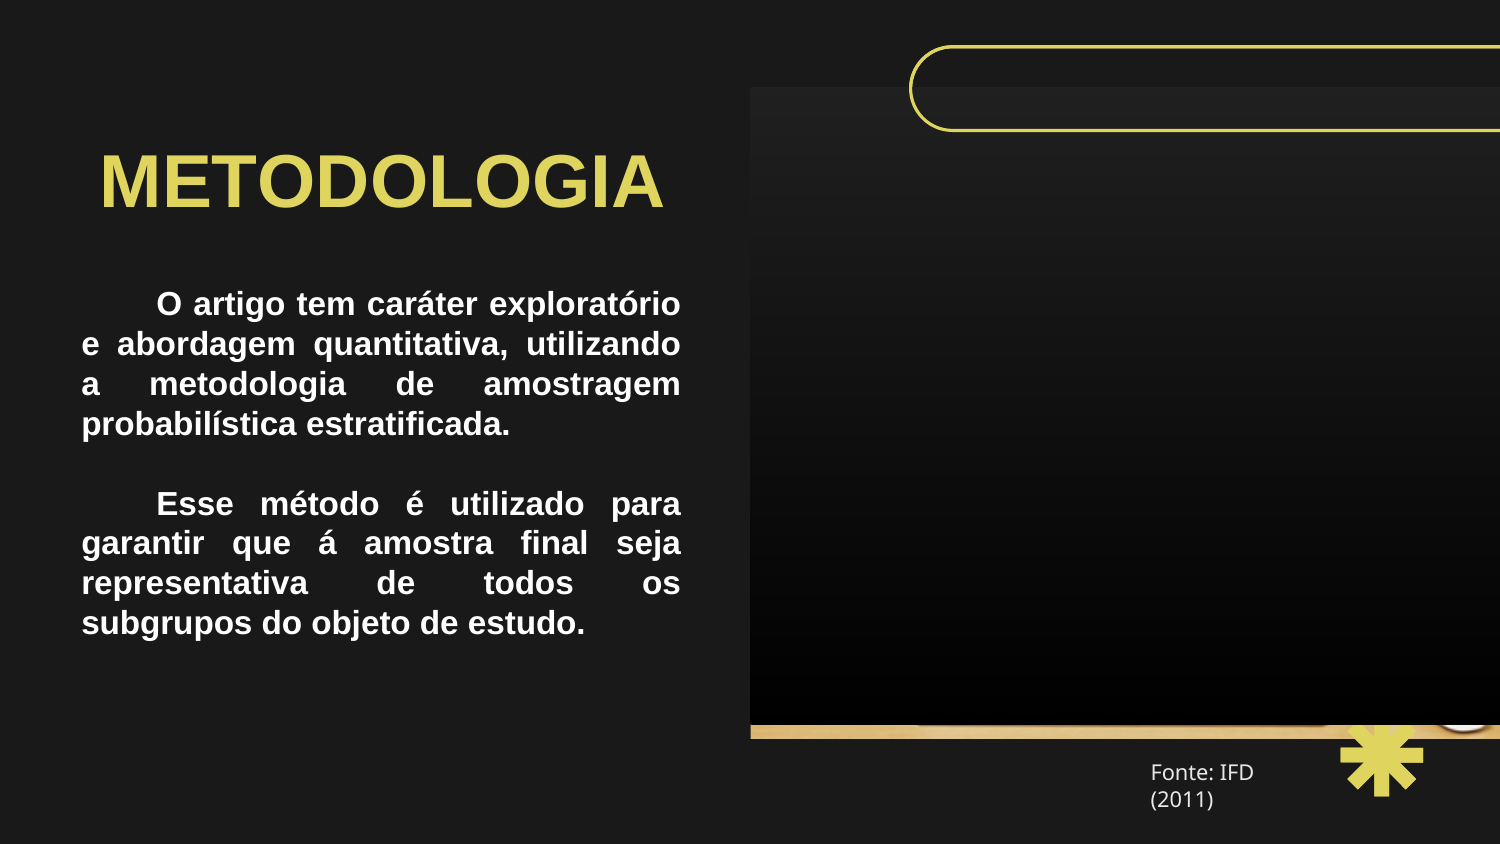

# METODOLOGIA
	O artigo tem caráter exploratório e abordagem quantitativa, utilizando a metodologia de amostragem probabilística estratificada.
	Esse método é utilizado para garantir que á amostra final seja representativa de todos os subgrupos do objeto de estudo.
Fonte: IFD (2011)